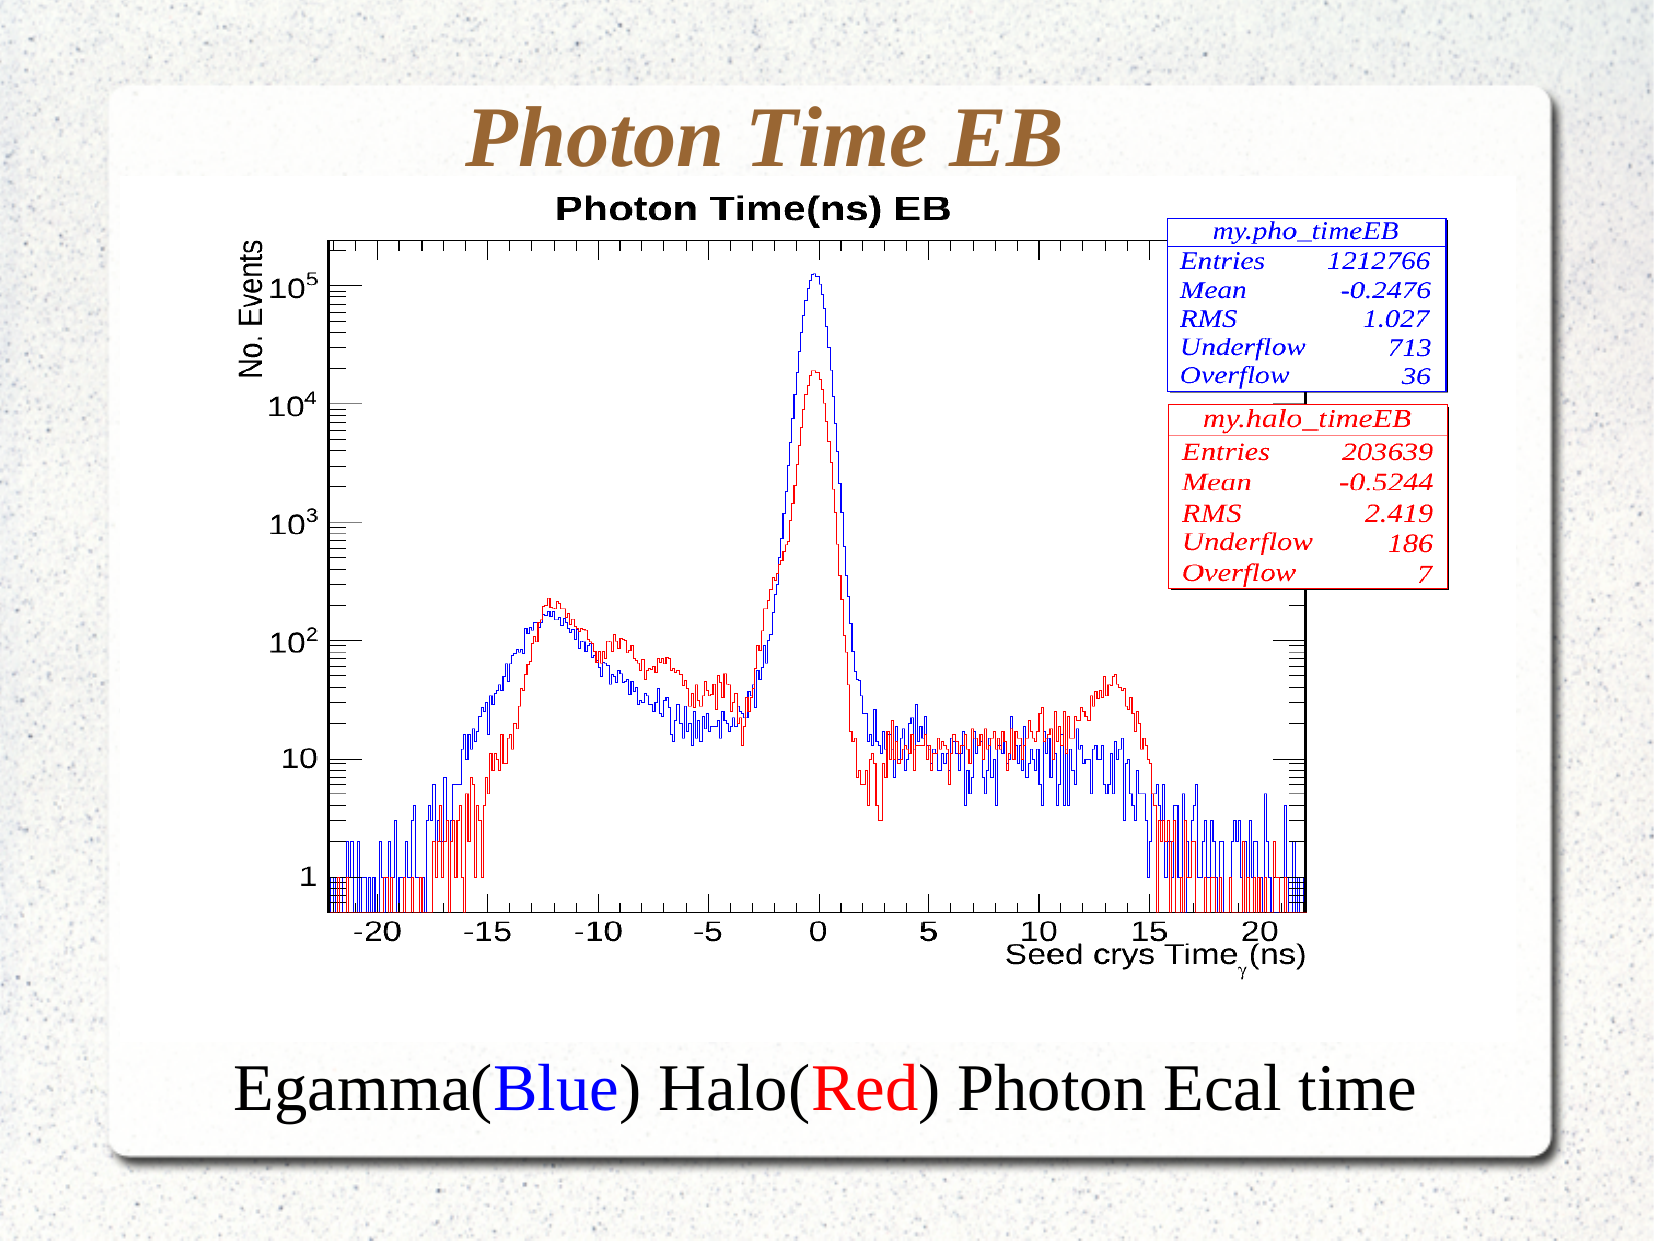

# Photon Time EB
Egamma(Blue) Halo(Red) Photon Ecal time